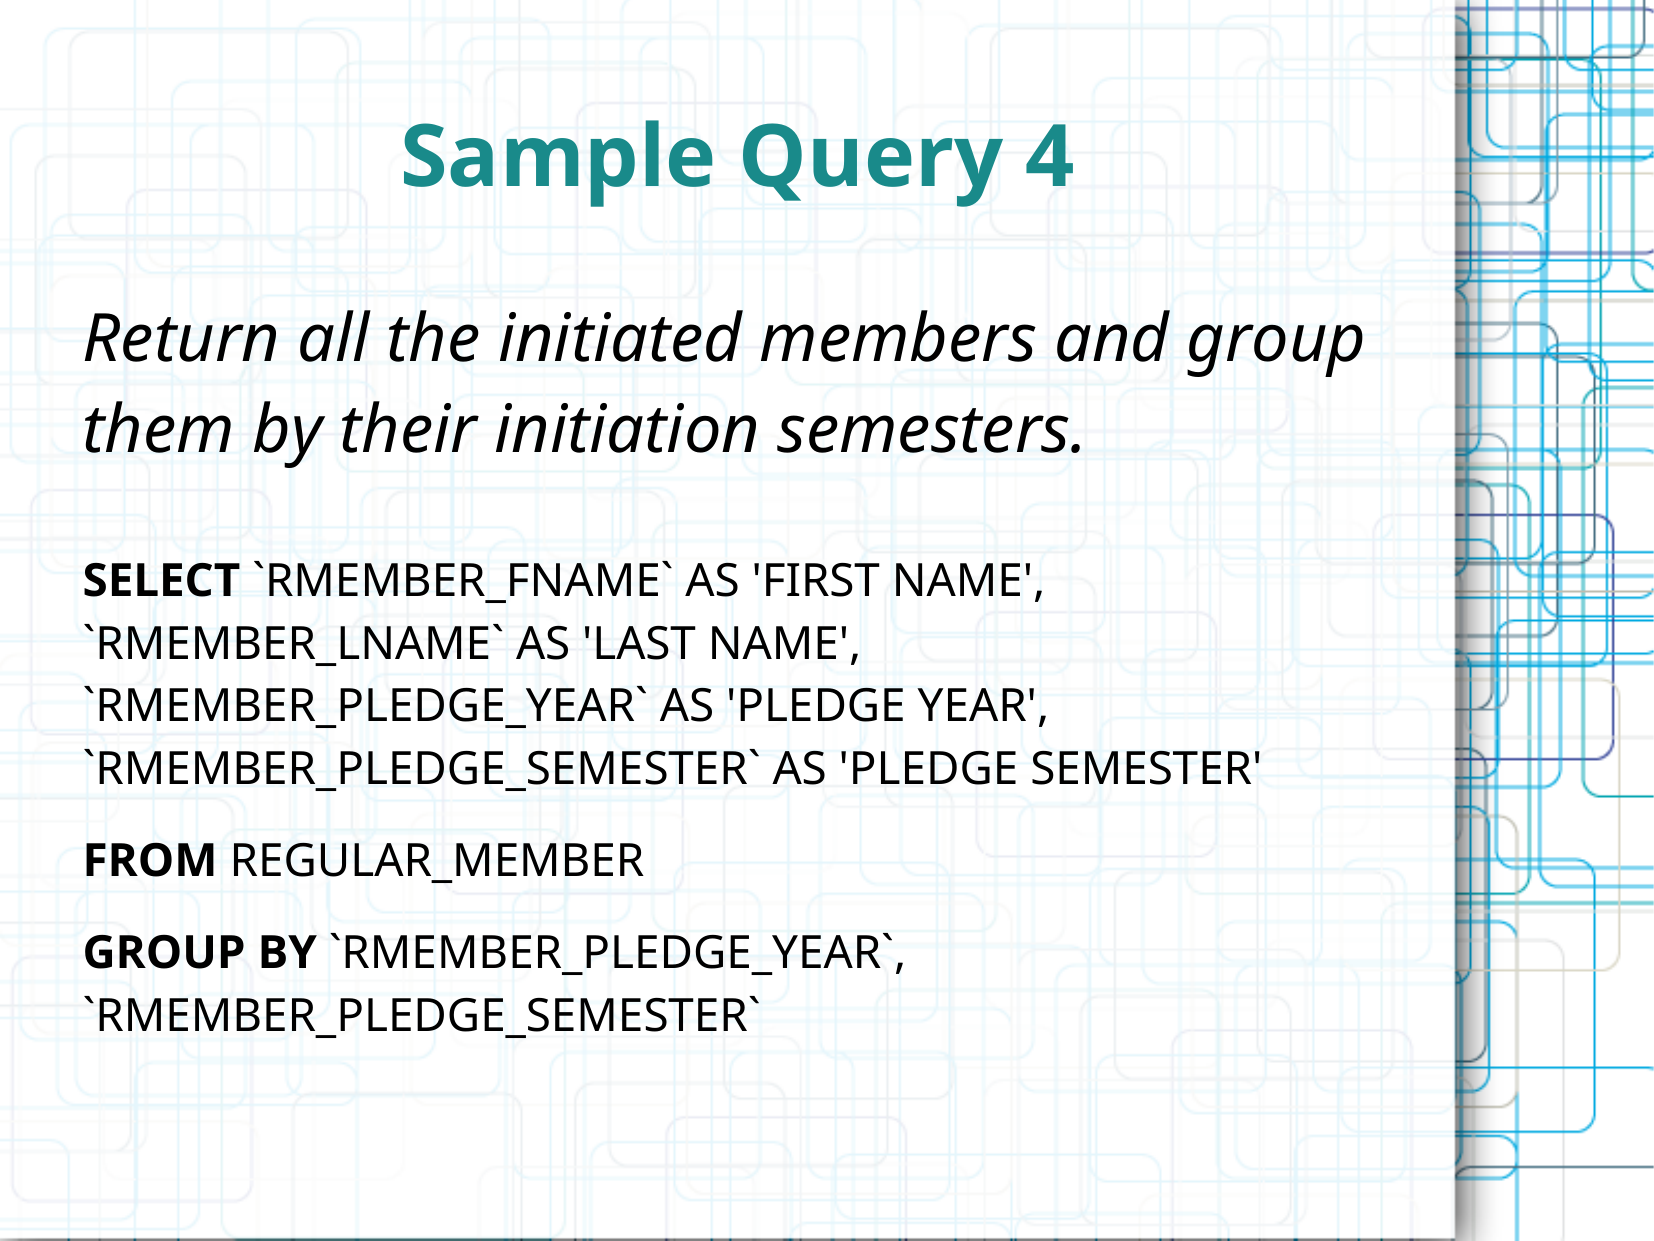

# Sample Query 4
Return all the initiated members and group them by their initiation semesters.
SELECT `RMEMBER_FNAME` AS 'FIRST NAME', `RMEMBER_LNAME` AS 'LAST NAME', `RMEMBER_PLEDGE_YEAR` AS 'PLEDGE YEAR', `RMEMBER_PLEDGE_SEMESTER` AS 'PLEDGE SEMESTER'
FROM REGULAR_MEMBER
GROUP BY `RMEMBER_PLEDGE_YEAR`, `RMEMBER_PLEDGE_SEMESTER`